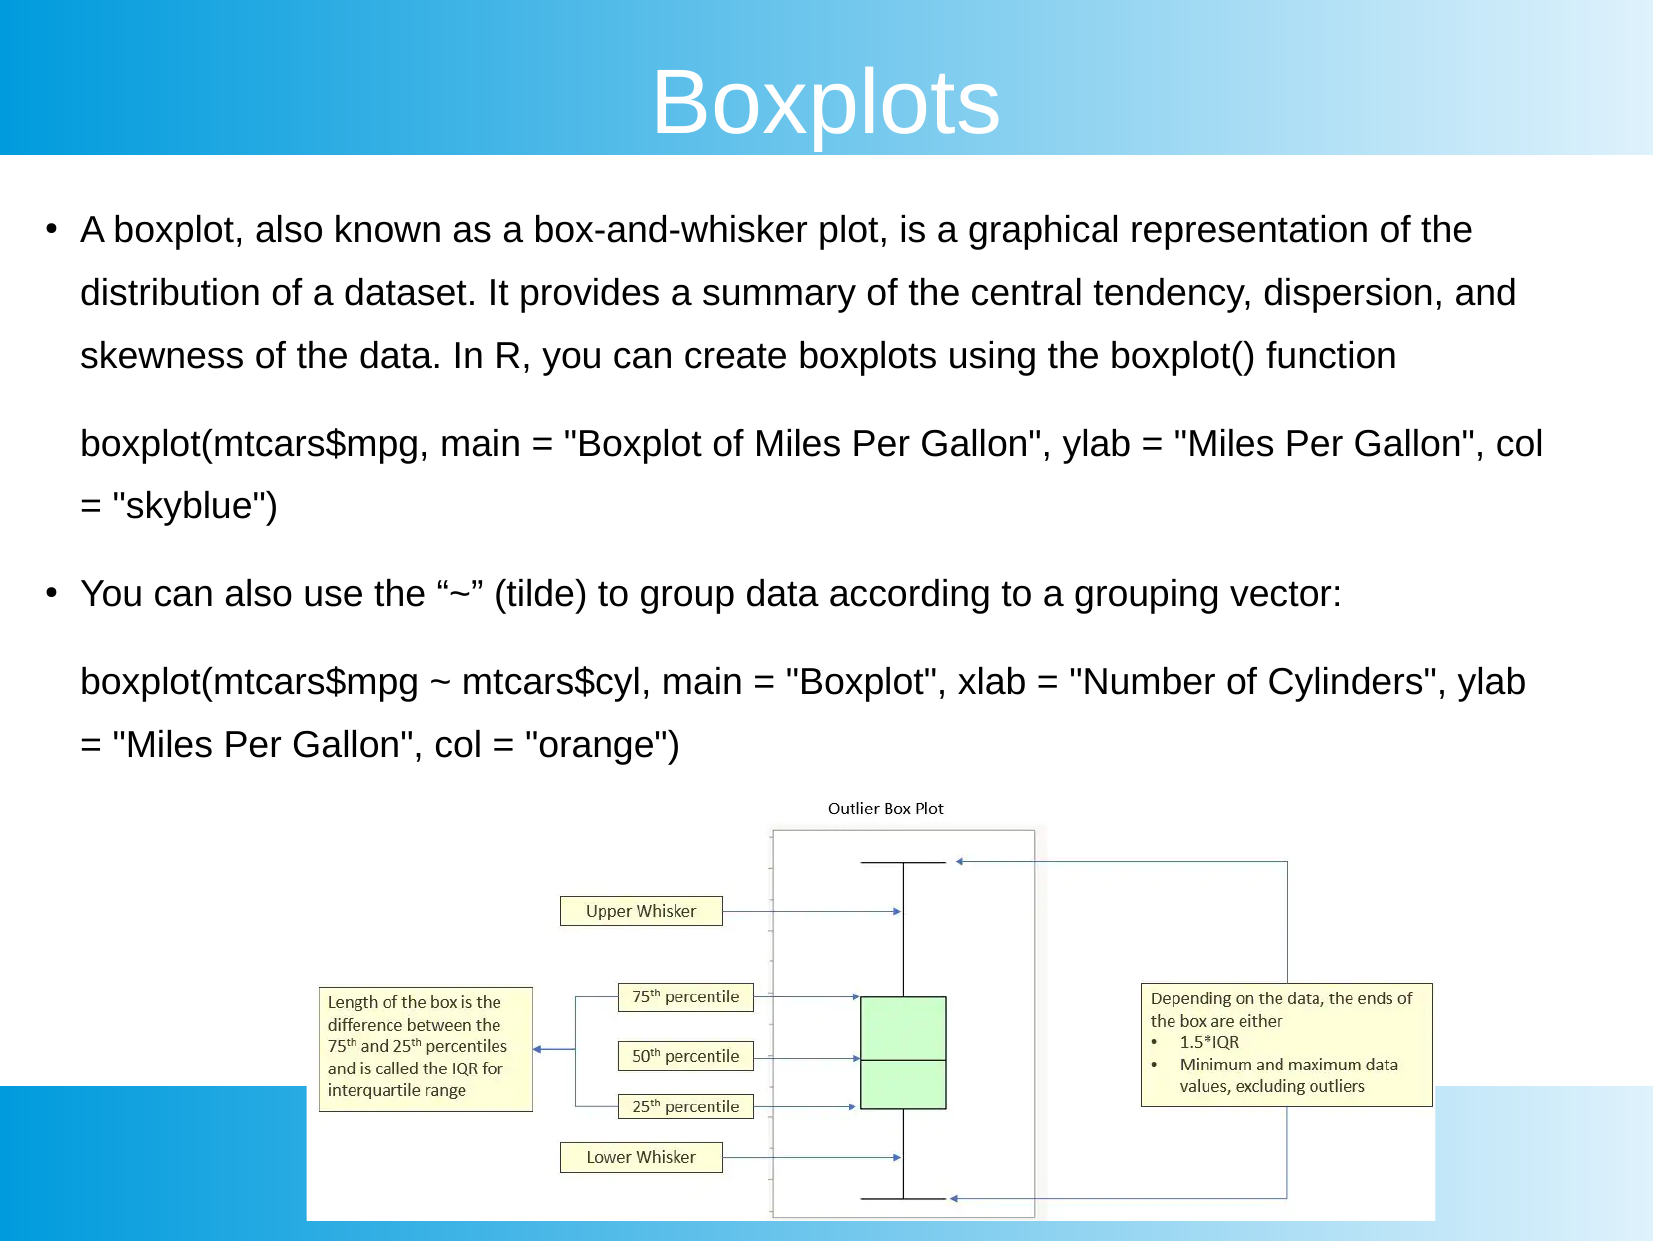

# Boxplots
A boxplot, also known as a box-and-whisker plot, is a graphical representation of the distribution of a dataset. It provides a summary of the central tendency, dispersion, and skewness of the data. In R, you can create boxplots using the boxplot() function
boxplot(mtcars$mpg, main = "Boxplot of Miles Per Gallon", ylab = "Miles Per Gallon", col = "skyblue")
You can also use the “~” (tilde) to group data according to a grouping vector:
boxplot(mtcars$mpg ~ mtcars$cyl, main = "Boxplot", xlab = "Number of Cylinders", ylab = "Miles Per Gallon", col = "orange")